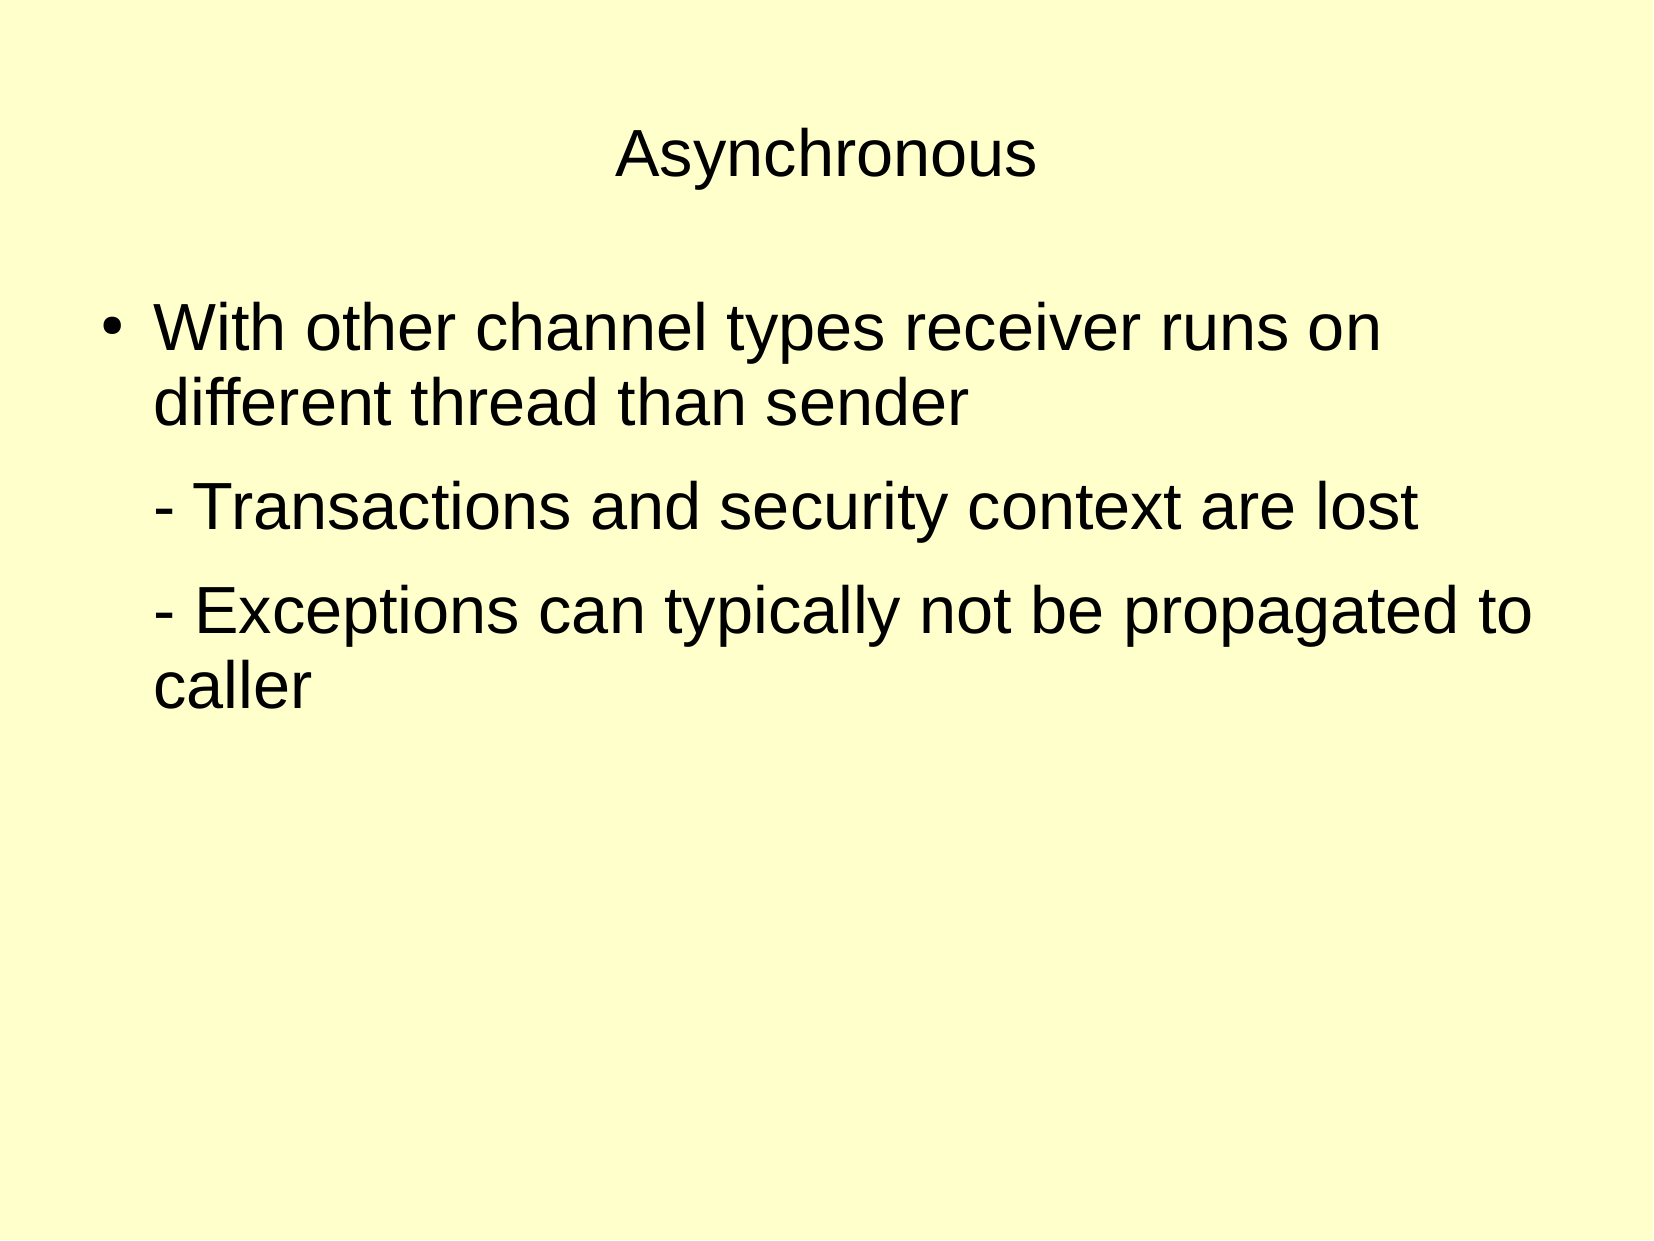

# Asynchronous
With other channel types receiver runs on different thread than sender
- Transactions and security context are lost
- Exceptions can typically not be propagated to caller